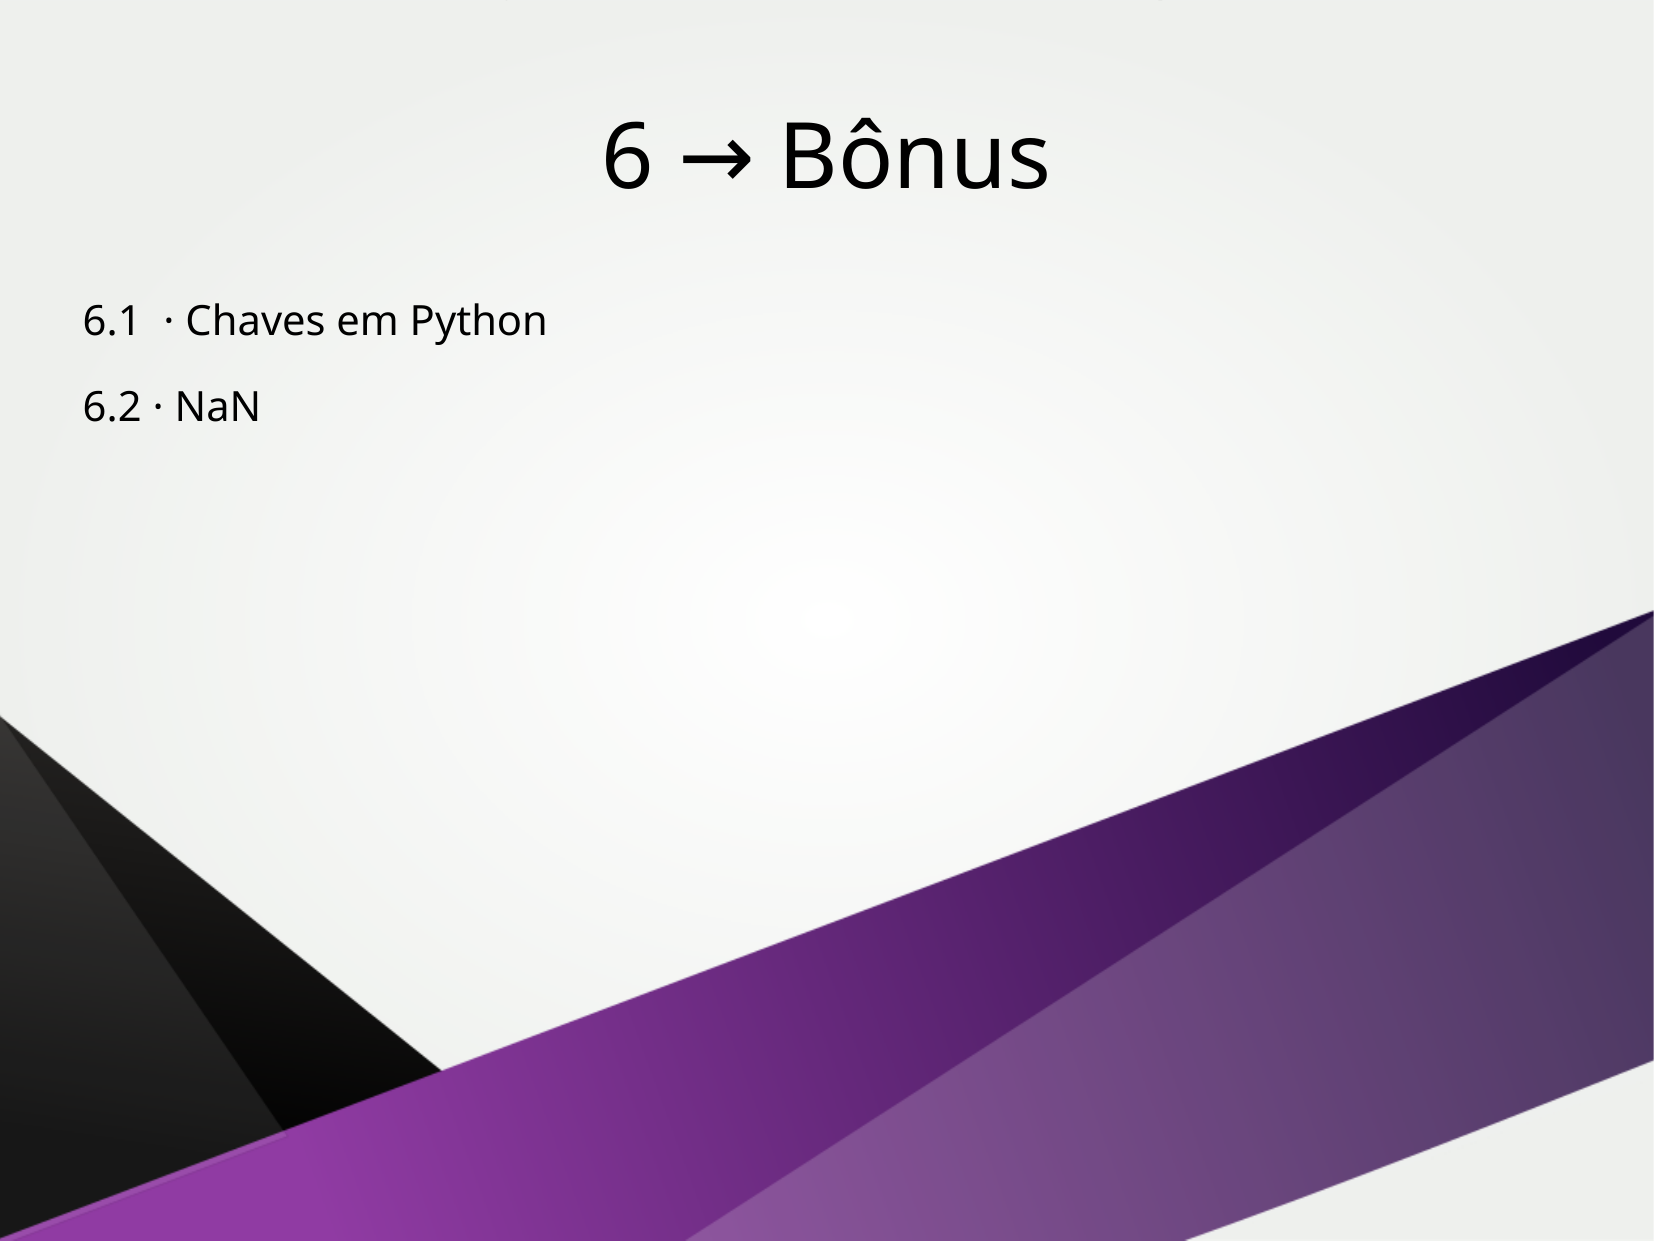

# 6 → Bônus
6.1 · Chaves em Python
6.2 · NaN